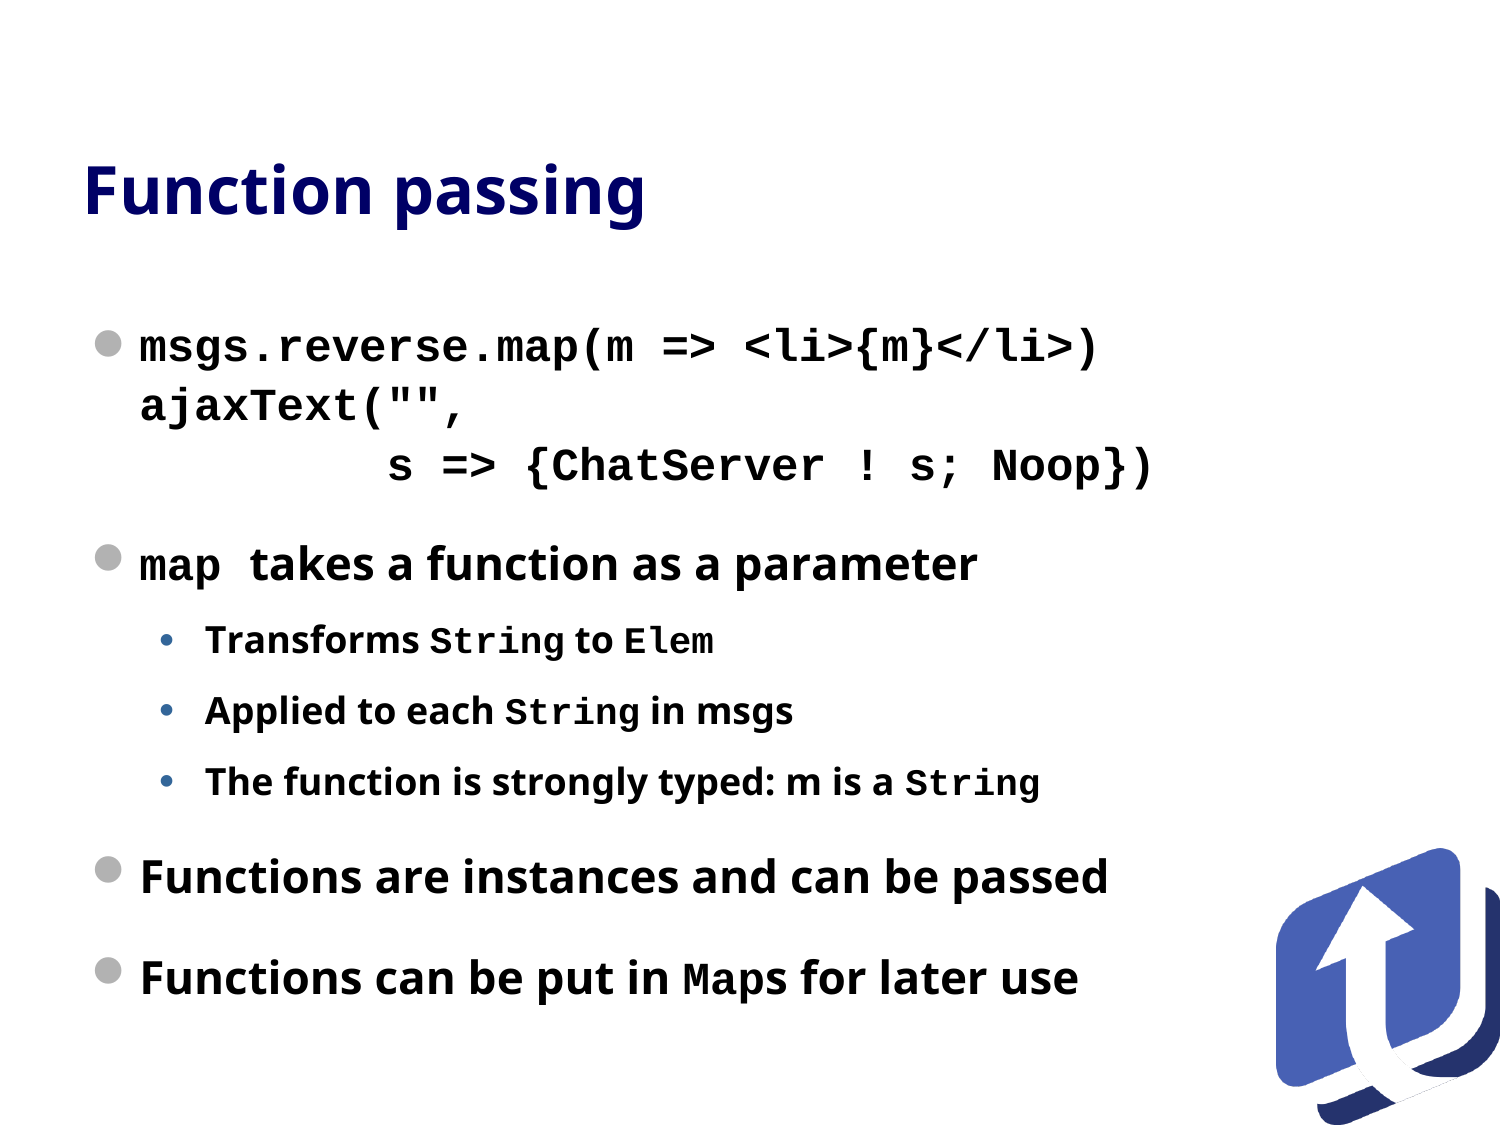

# Function passing
msgs.reverse.map(m => <li>{m}</li>)
ajaxText("",
 s => {ChatServer ! s; Noop})
map takes a function as a parameter
Transforms String to Elem
Applied to each String in msgs
The function is strongly typed: m is a String
Functions are instances and can be passed
Functions can be put in Maps for later use